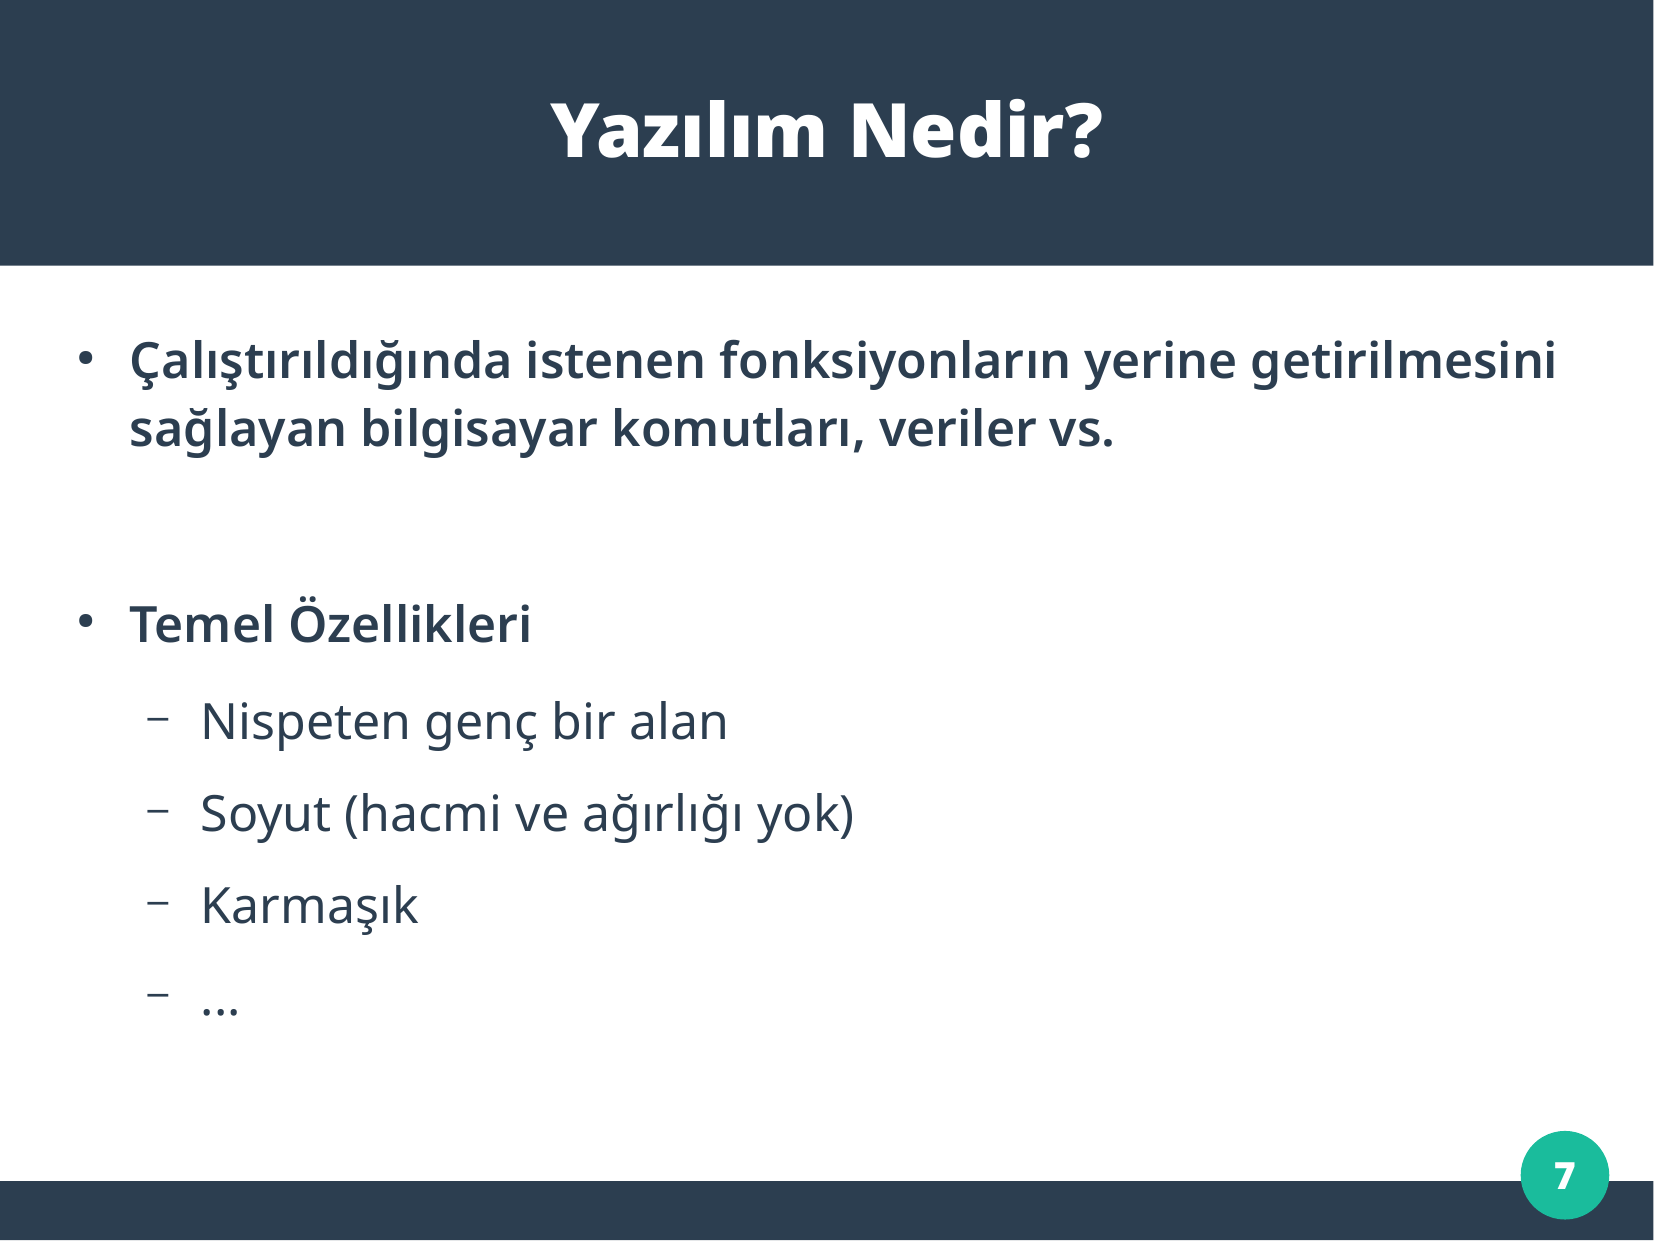

# Yazılım Nedir?
Çalıştırıldığında istenen fonksiyonların yerine getirilmesini sağlayan bilgisayar komutları, veriler vs.
Temel Özellikleri
Nispeten genç bir alan
Soyut (hacmi ve ağırlığı yok)
Karmaşık
...
7